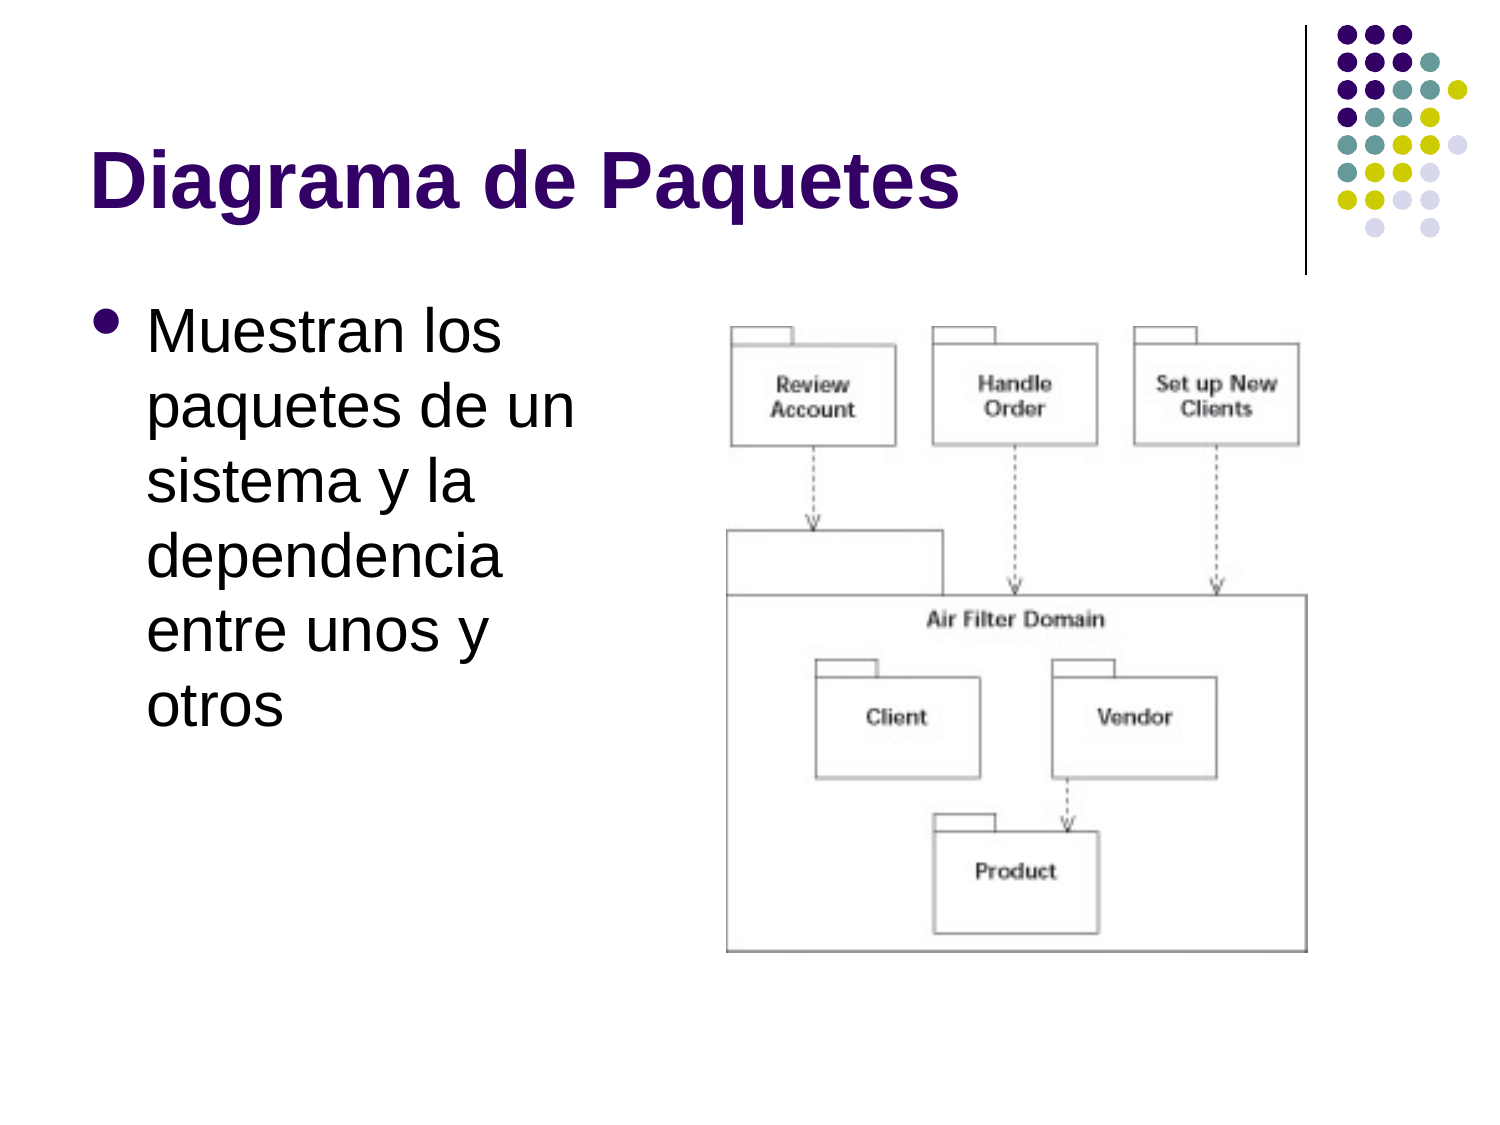

# Diagrama de Paquetes
Muestran los paquetes de un sistema y la dependencia entre unos y otros